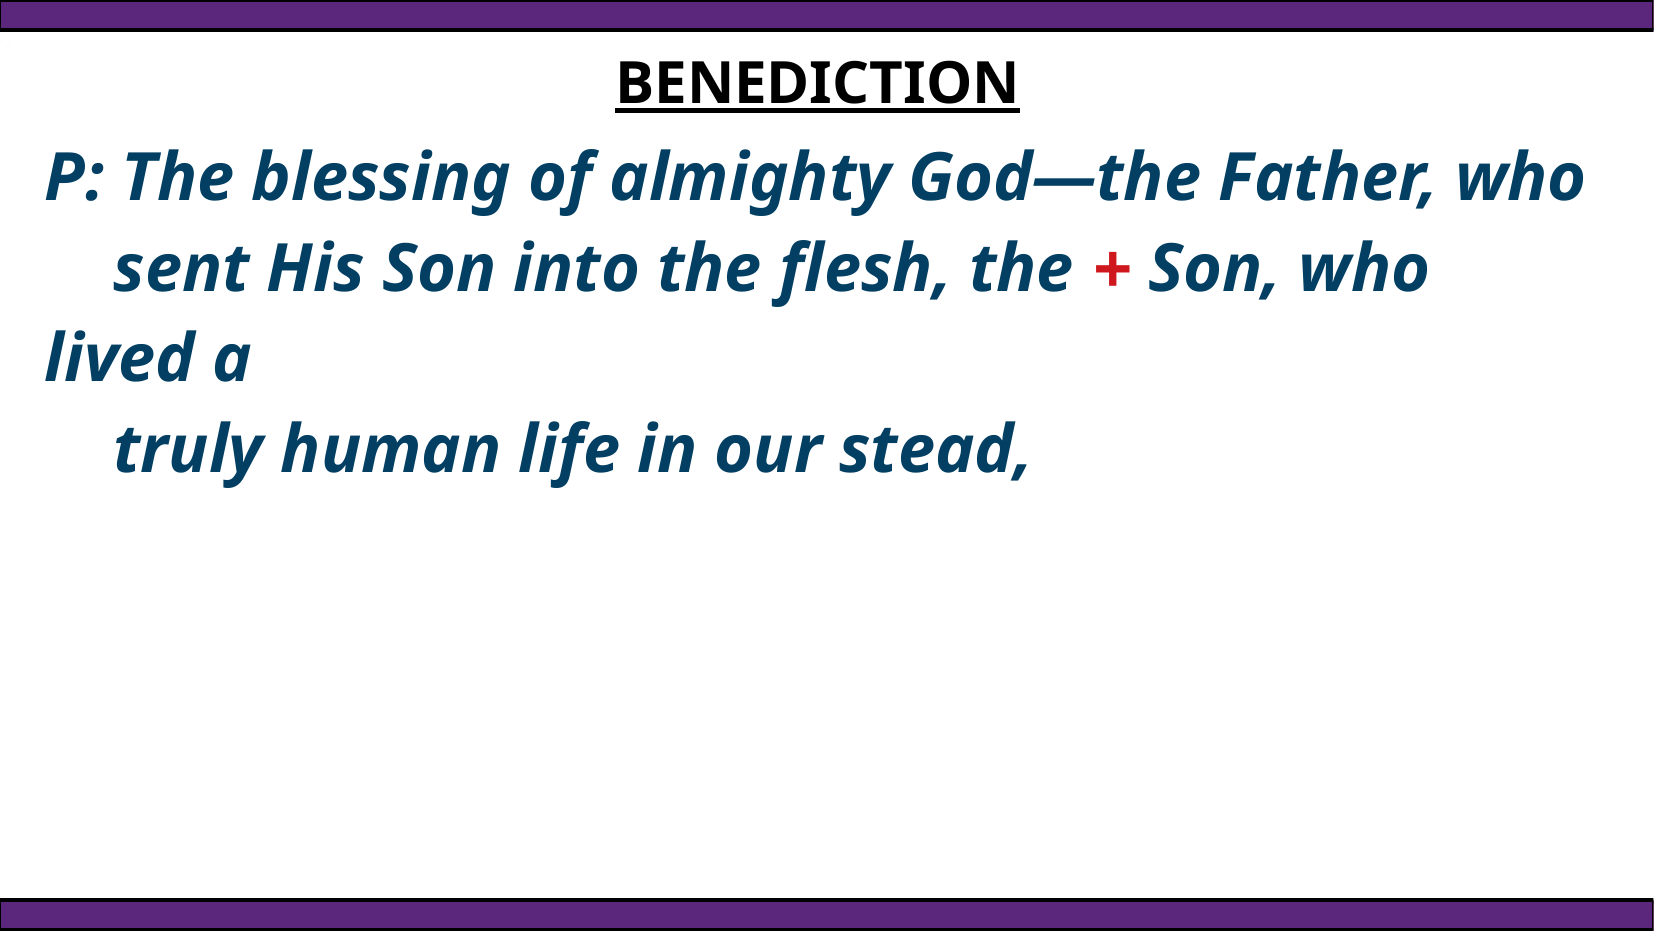

BENEDICTION
P: The blessing of almighty God—the Father, who
 sent His Son into the flesh, the + Son, who lived a
 truly human life in our stead,